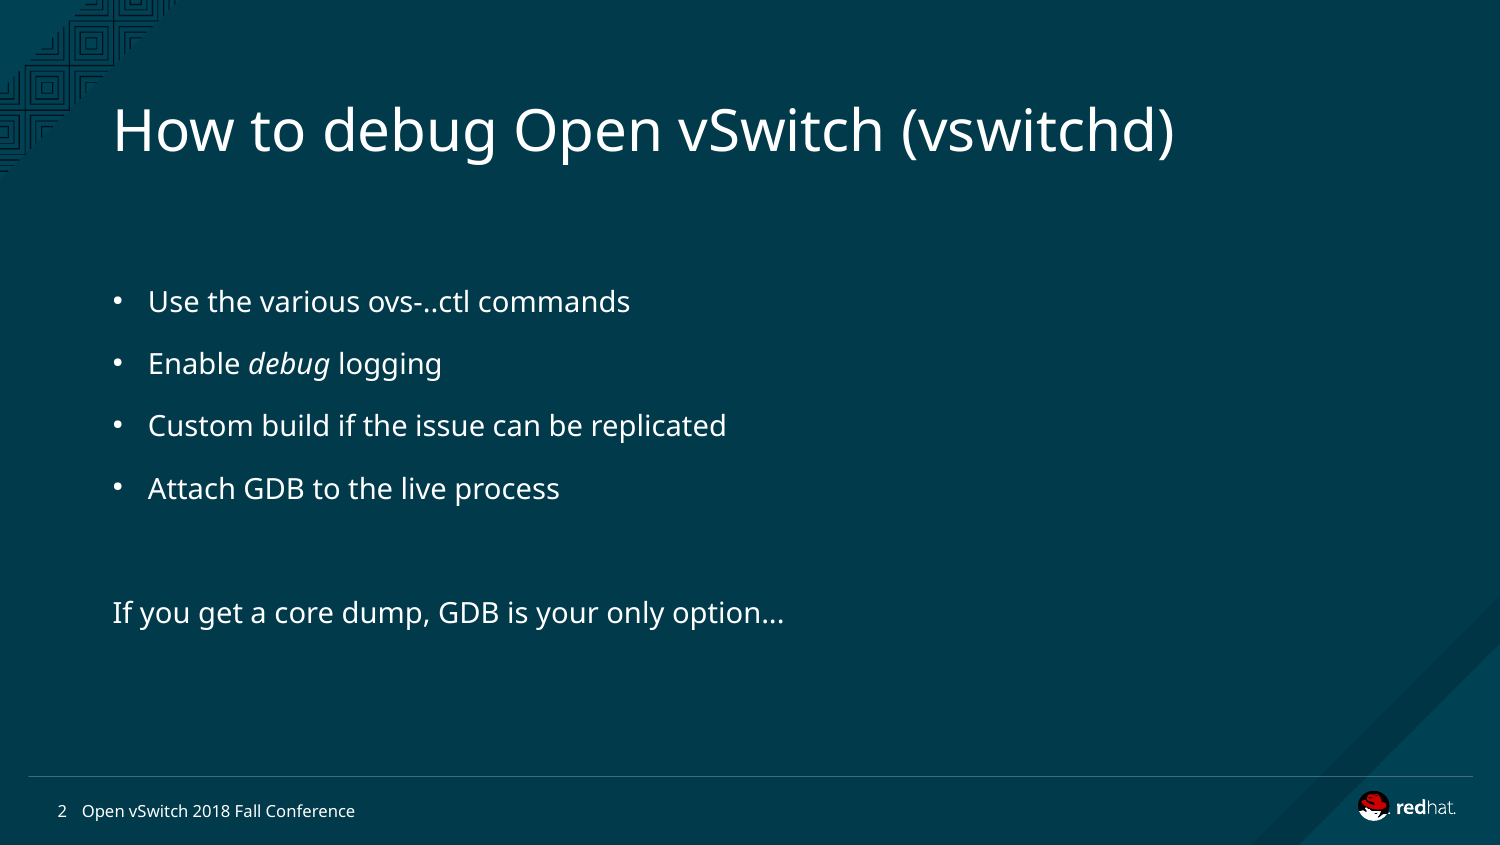

# How to debug Open vSwitch (vswitchd)
Use the various ovs-..ctl commands
Enable debug logging
Custom build if the issue can be replicated
Attach GDB to the live process
If you get a core dump, GDB is your only option...
2
Open vSwitch 2018 Fall Conference